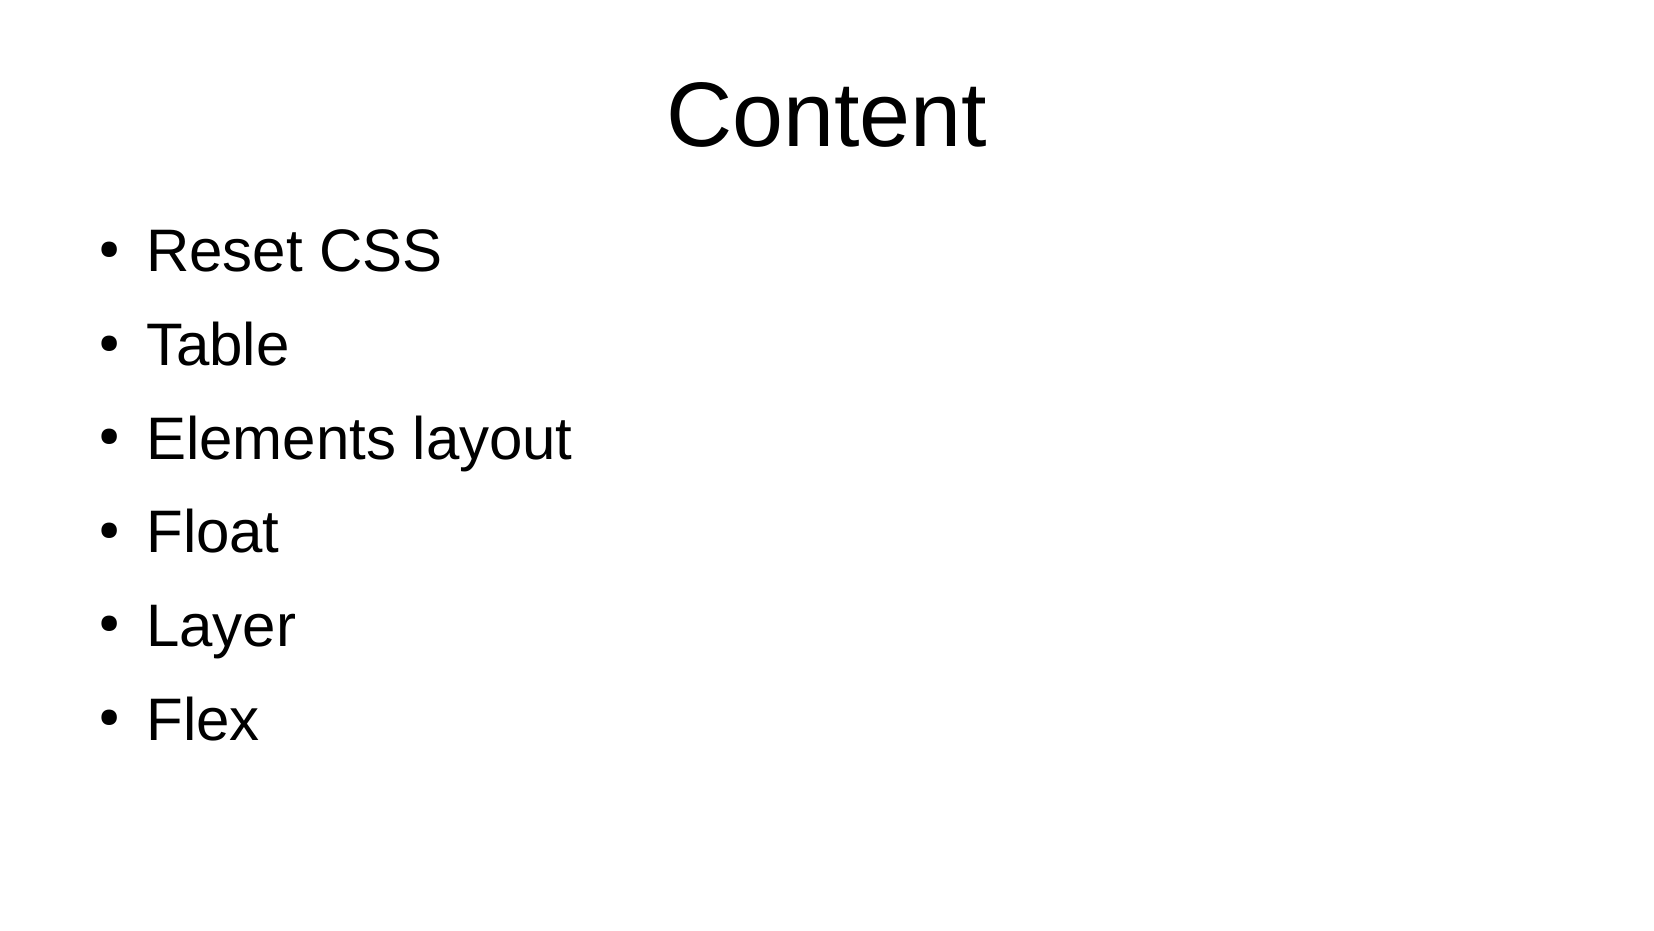

# Content
Reset CSS
Table
Elements layout
Float
Layer
Flex